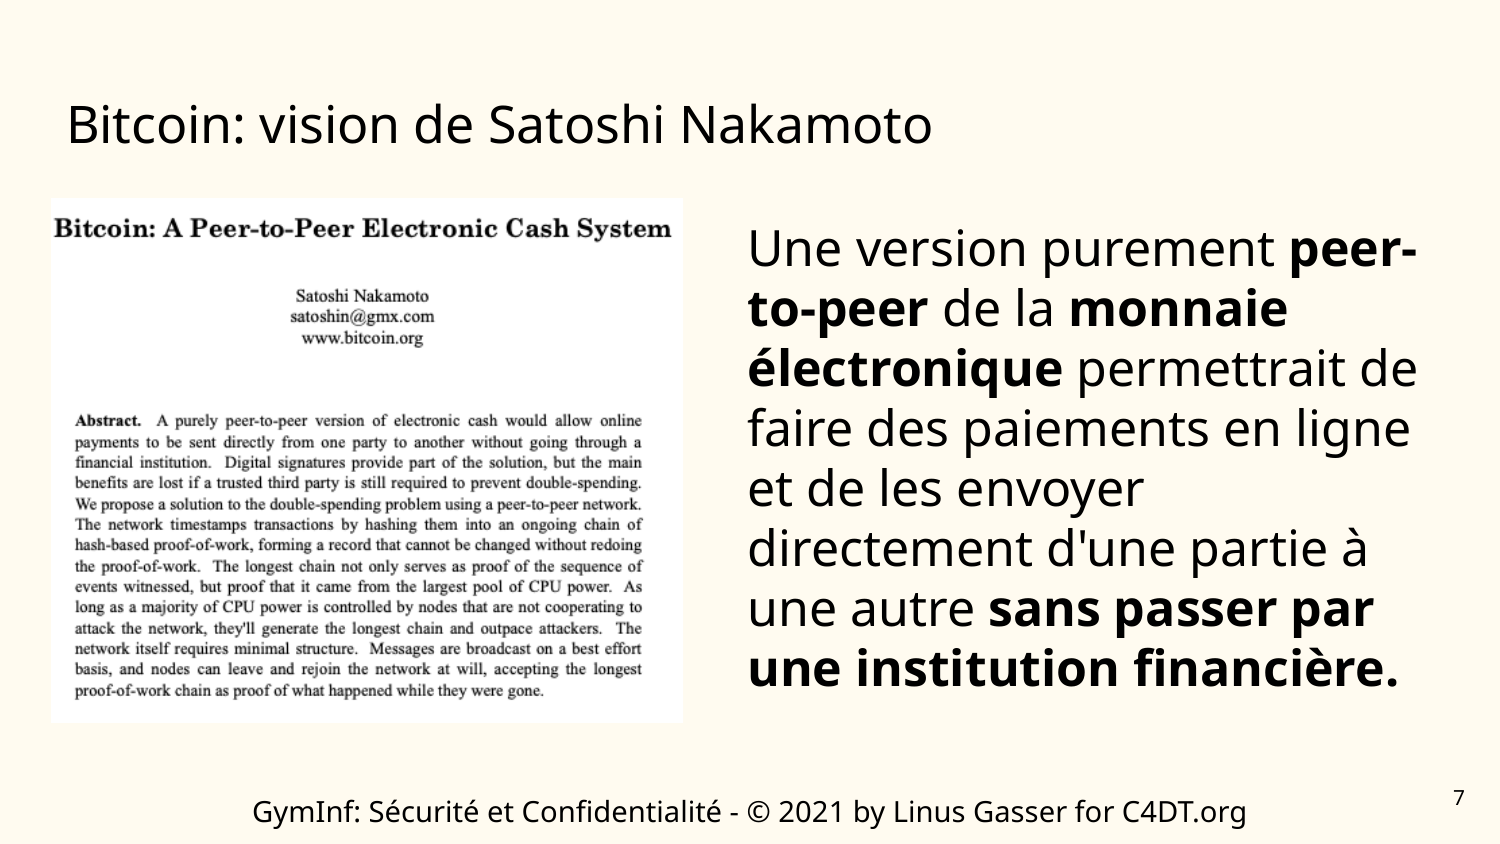

# Bitcoin: vision de Satoshi Nakamoto
Une version purement peer-to-peer de la monnaie électronique permettrait de faire des paiements en ligne et de les envoyer directement d'une partie à une autre sans passer par une institution financière.